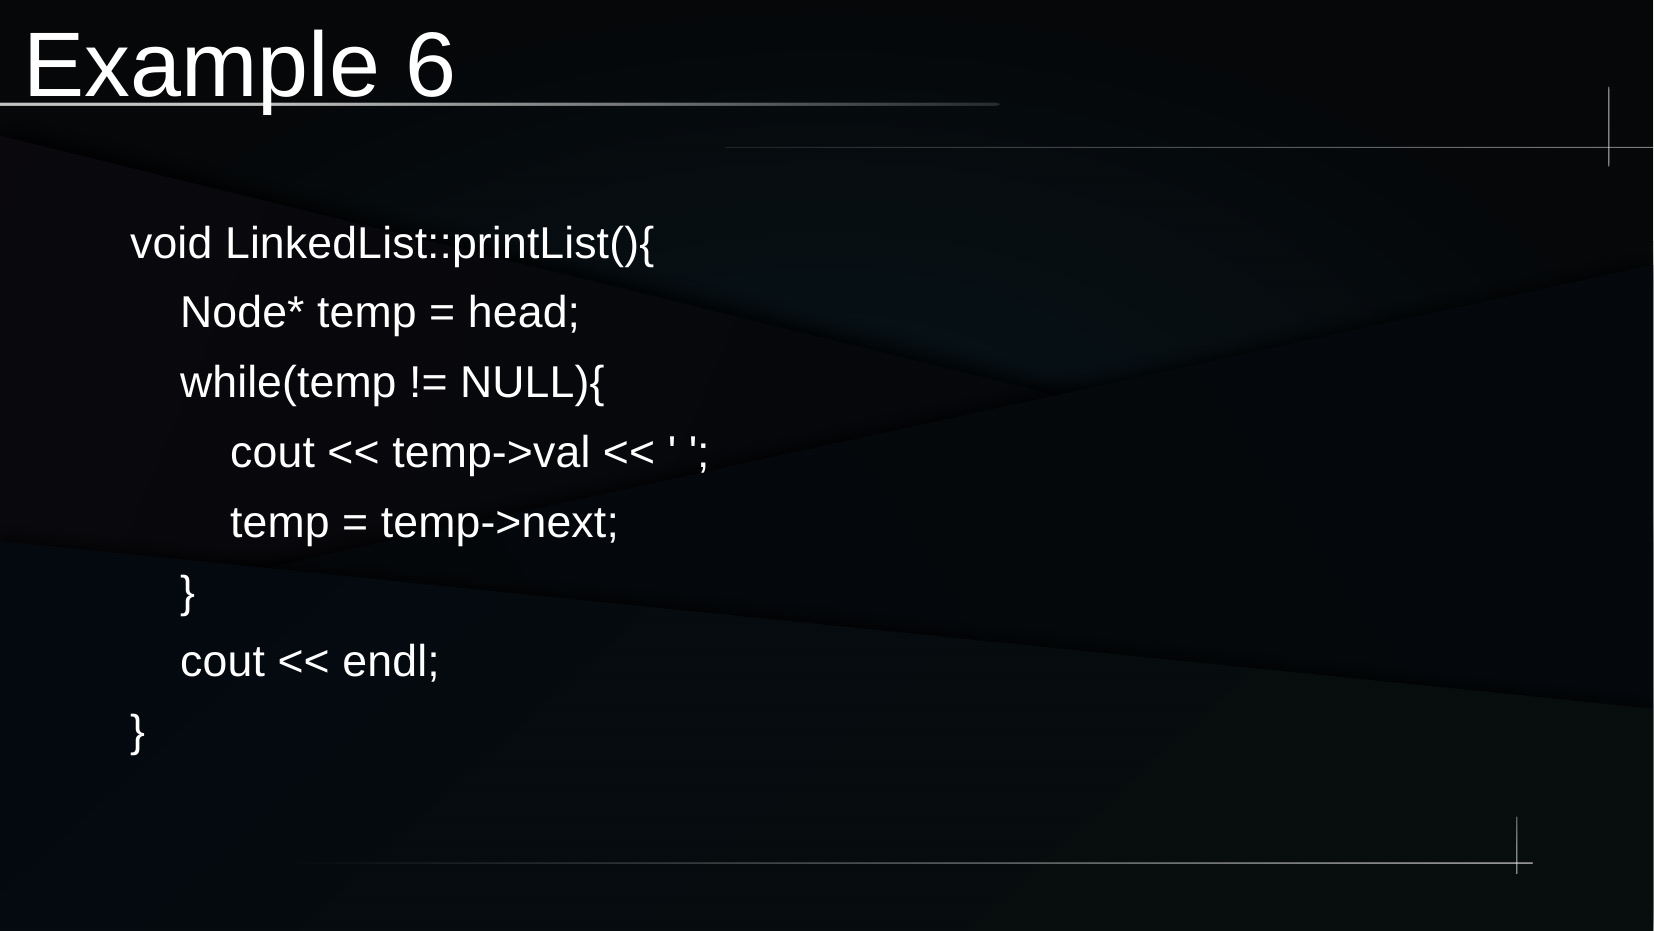

# Example 6
void LinkedList::printList(){
 Node* temp = head;
 while(temp != NULL){
 cout << temp->val << ' ';
 temp = temp->next;
 }
 cout << endl;
}